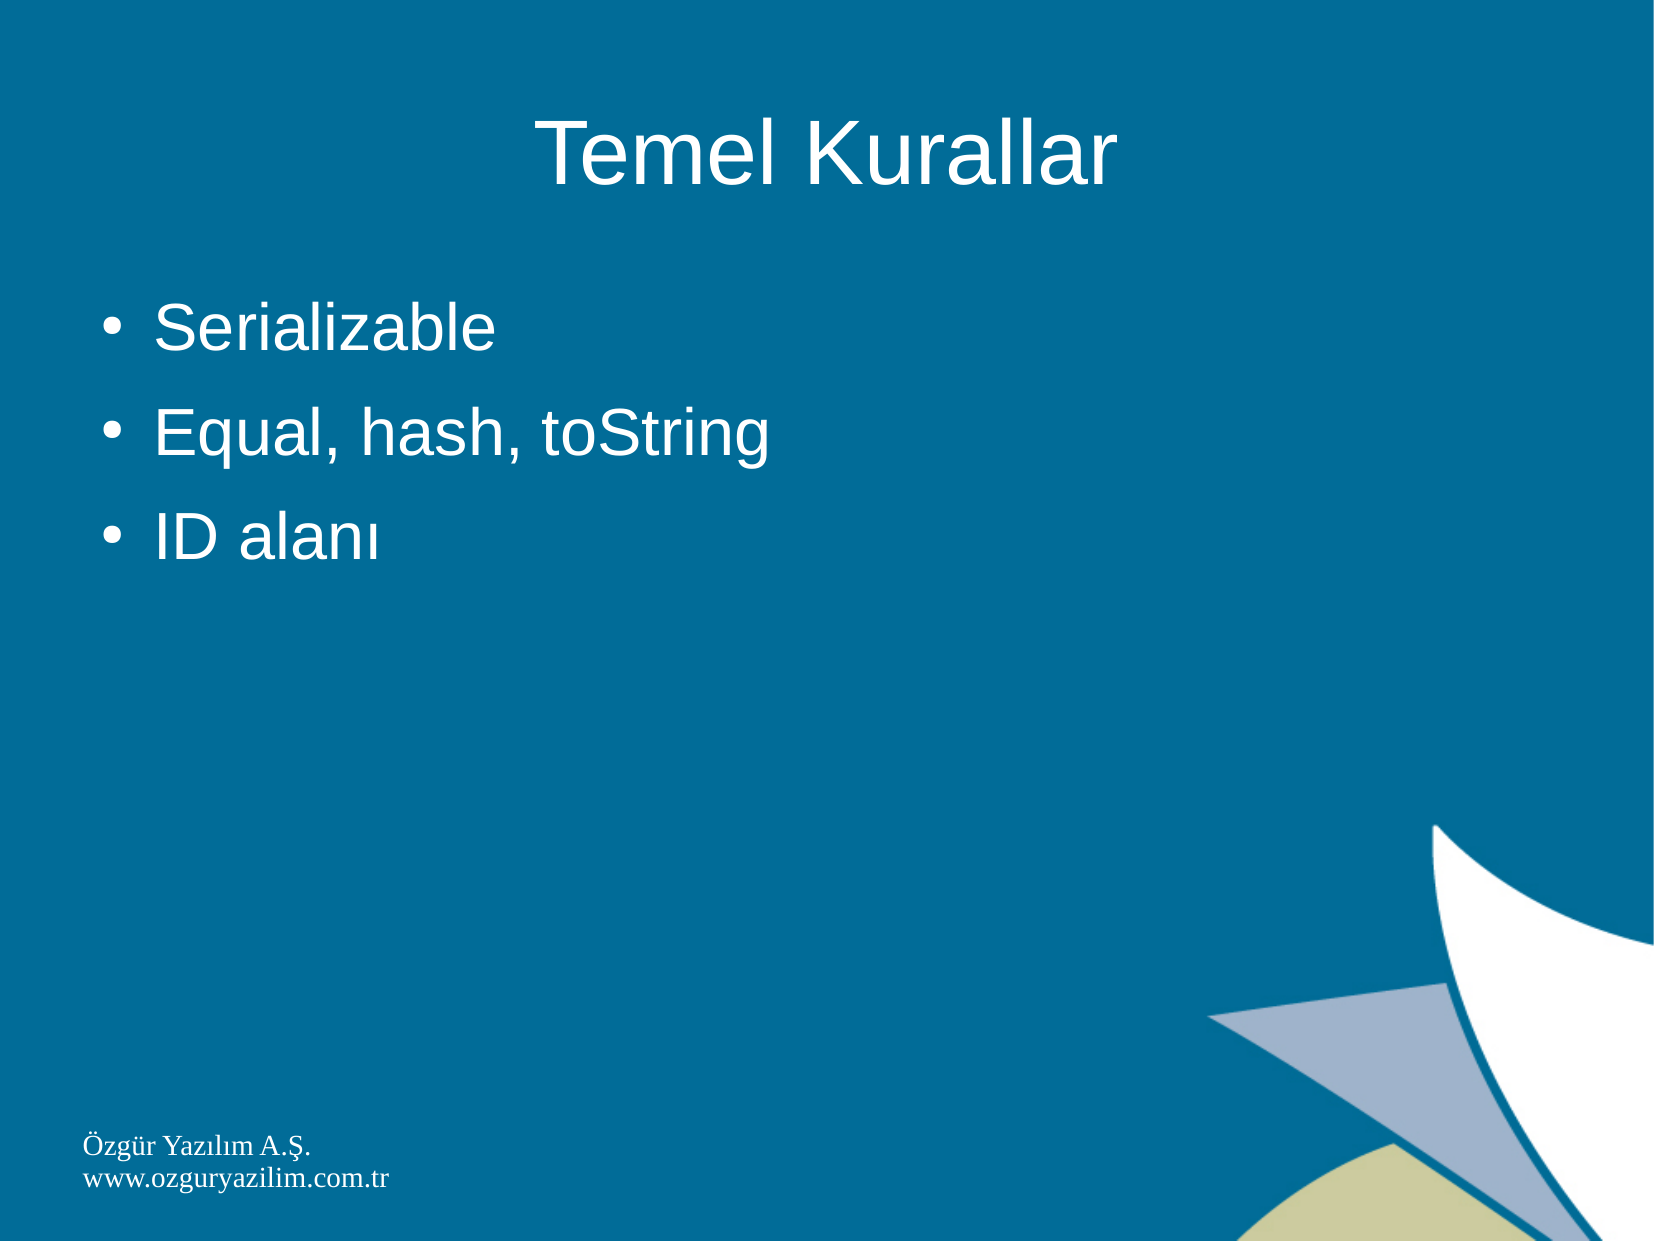

# Temel Kurallar
Serializable
Equal, hash, toString
ID alanı